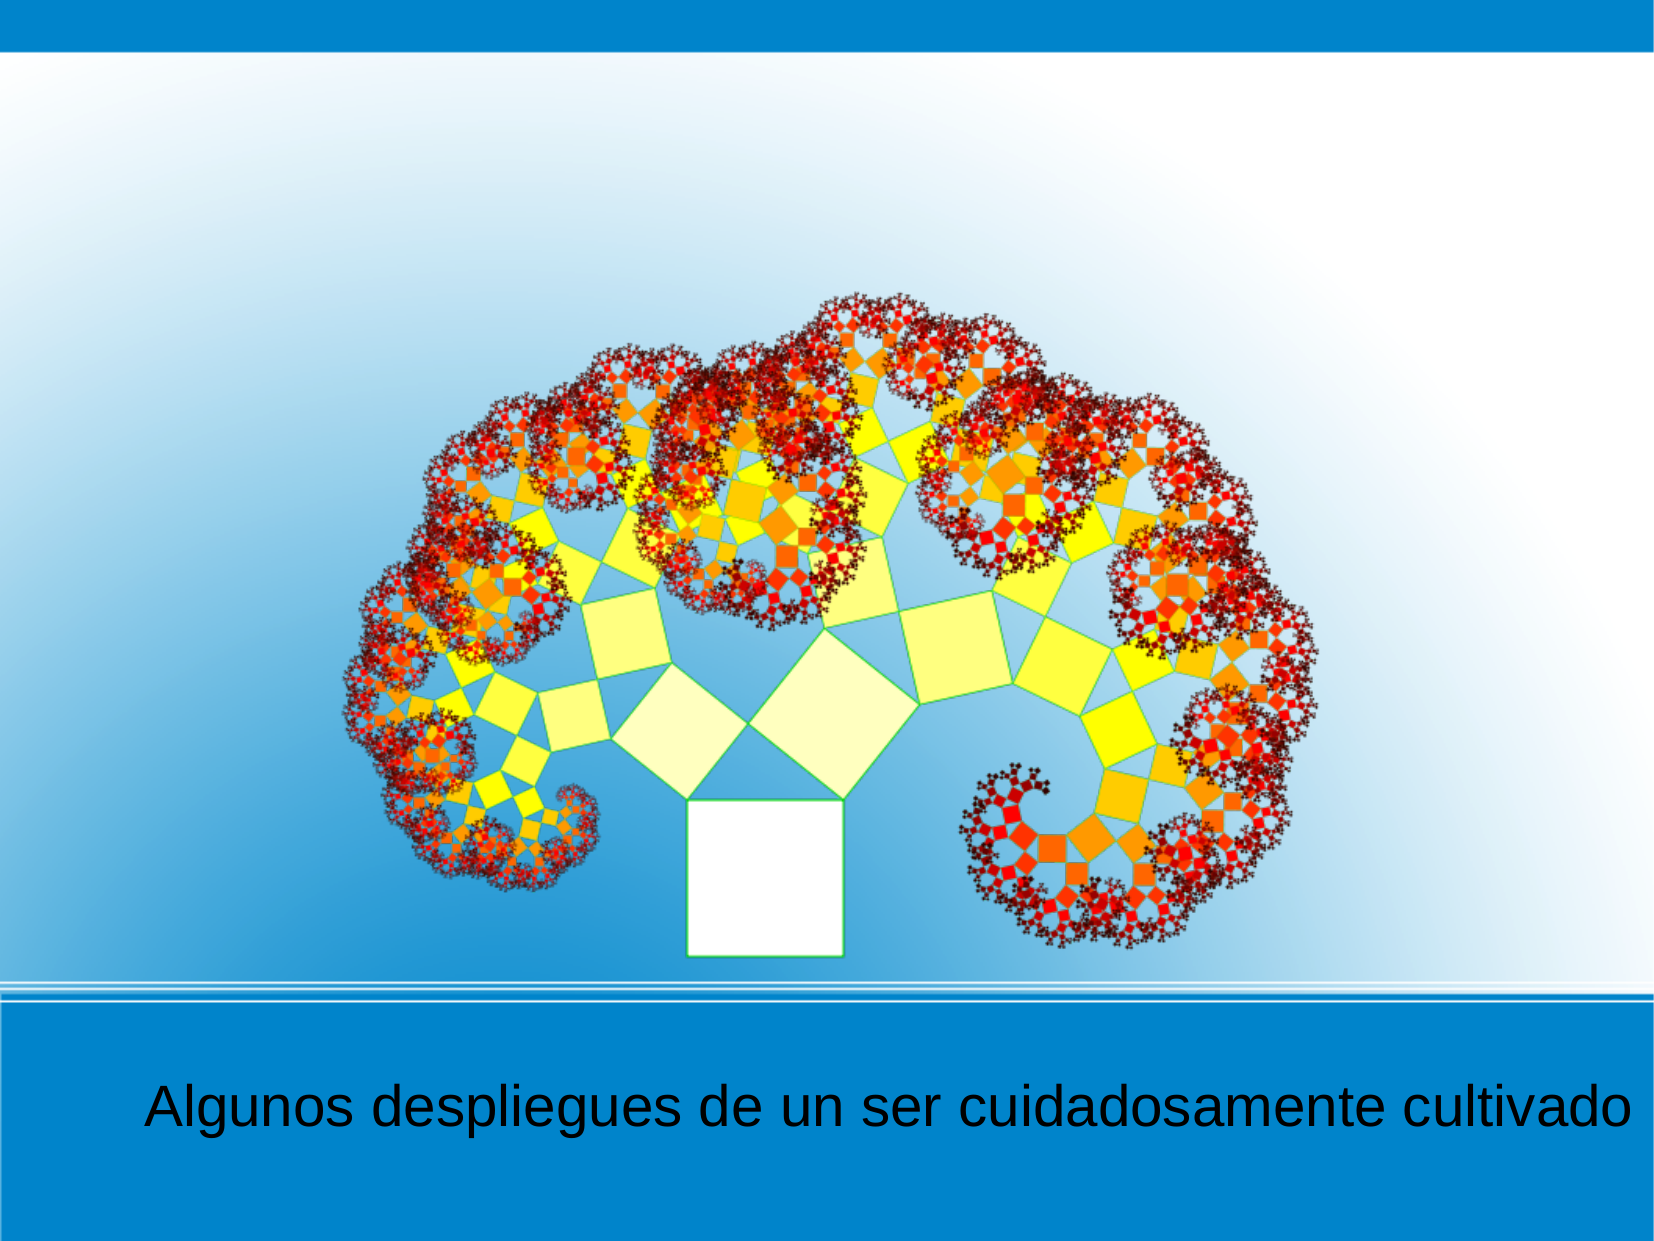

Algunos despliegues de un ser cuidadosamente cultivado